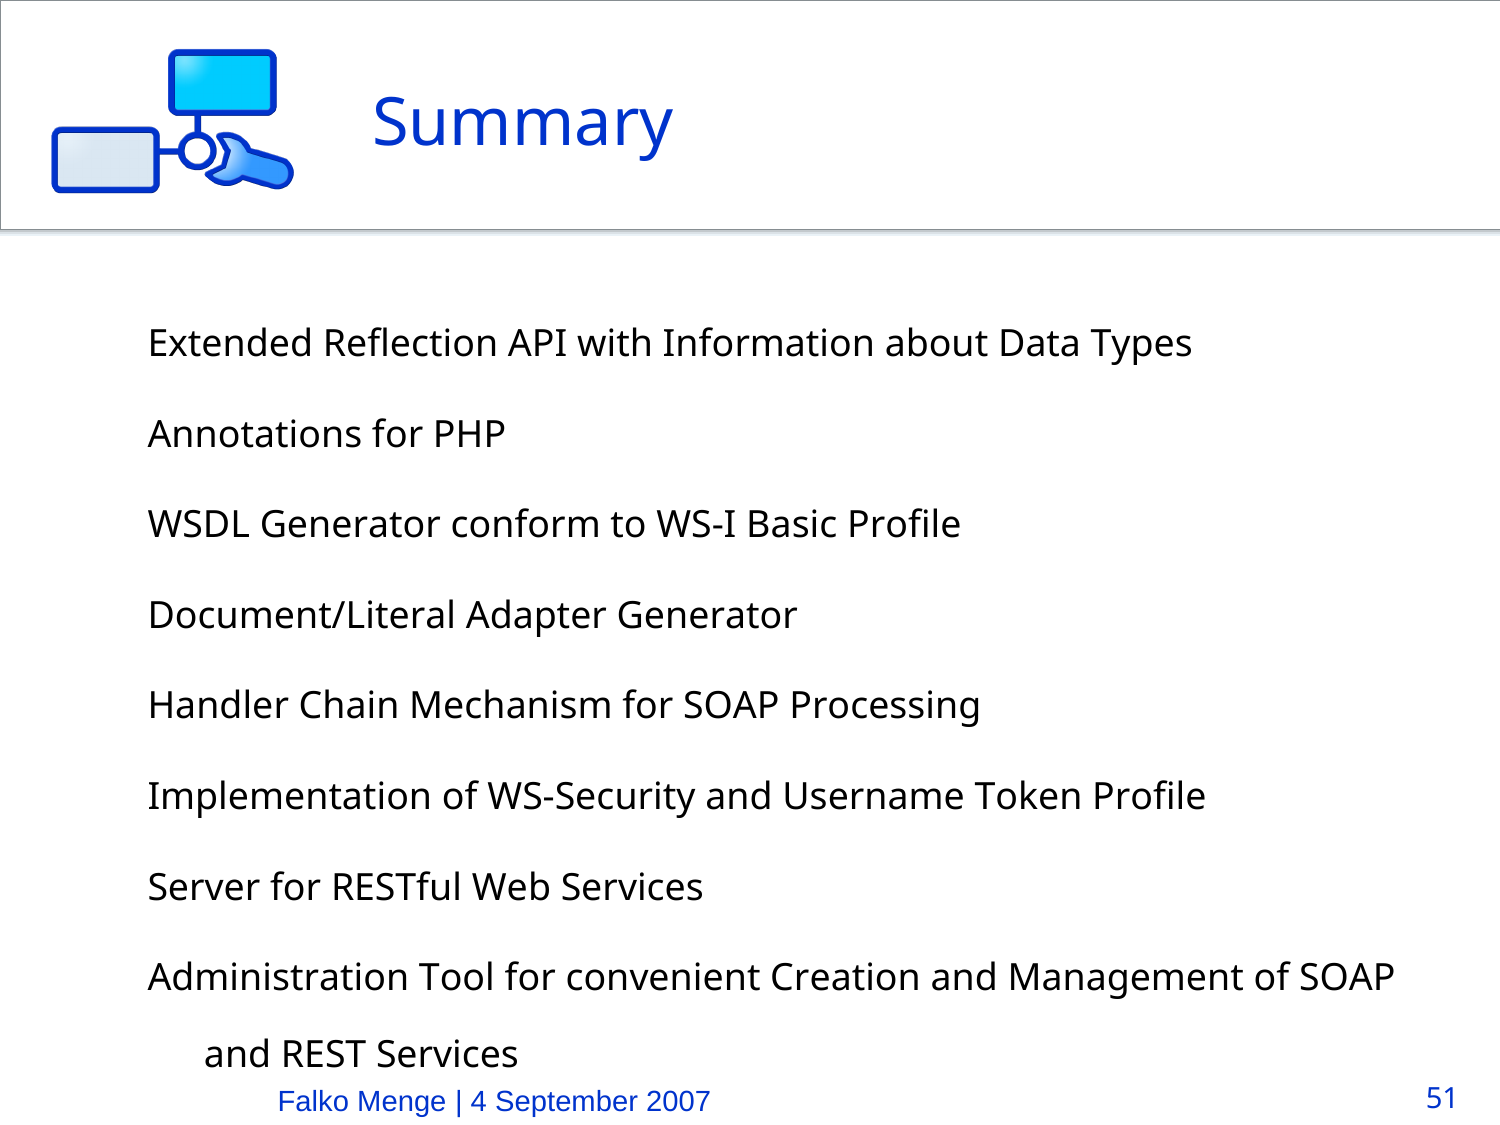

# Summary
Extended Reflection API with Information about Data Types
Annotations for PHP
WSDL Generator conform to WS-I Basic Profile
Document/Literal Adapter Generator
Handler Chain Mechanism for SOAP Processing
Implementation of WS-Security and Username Token Profile
Server for RESTful Web Services
Administration Tool for convenient Creation and Management of SOAP and REST Services
Falko Menge
51